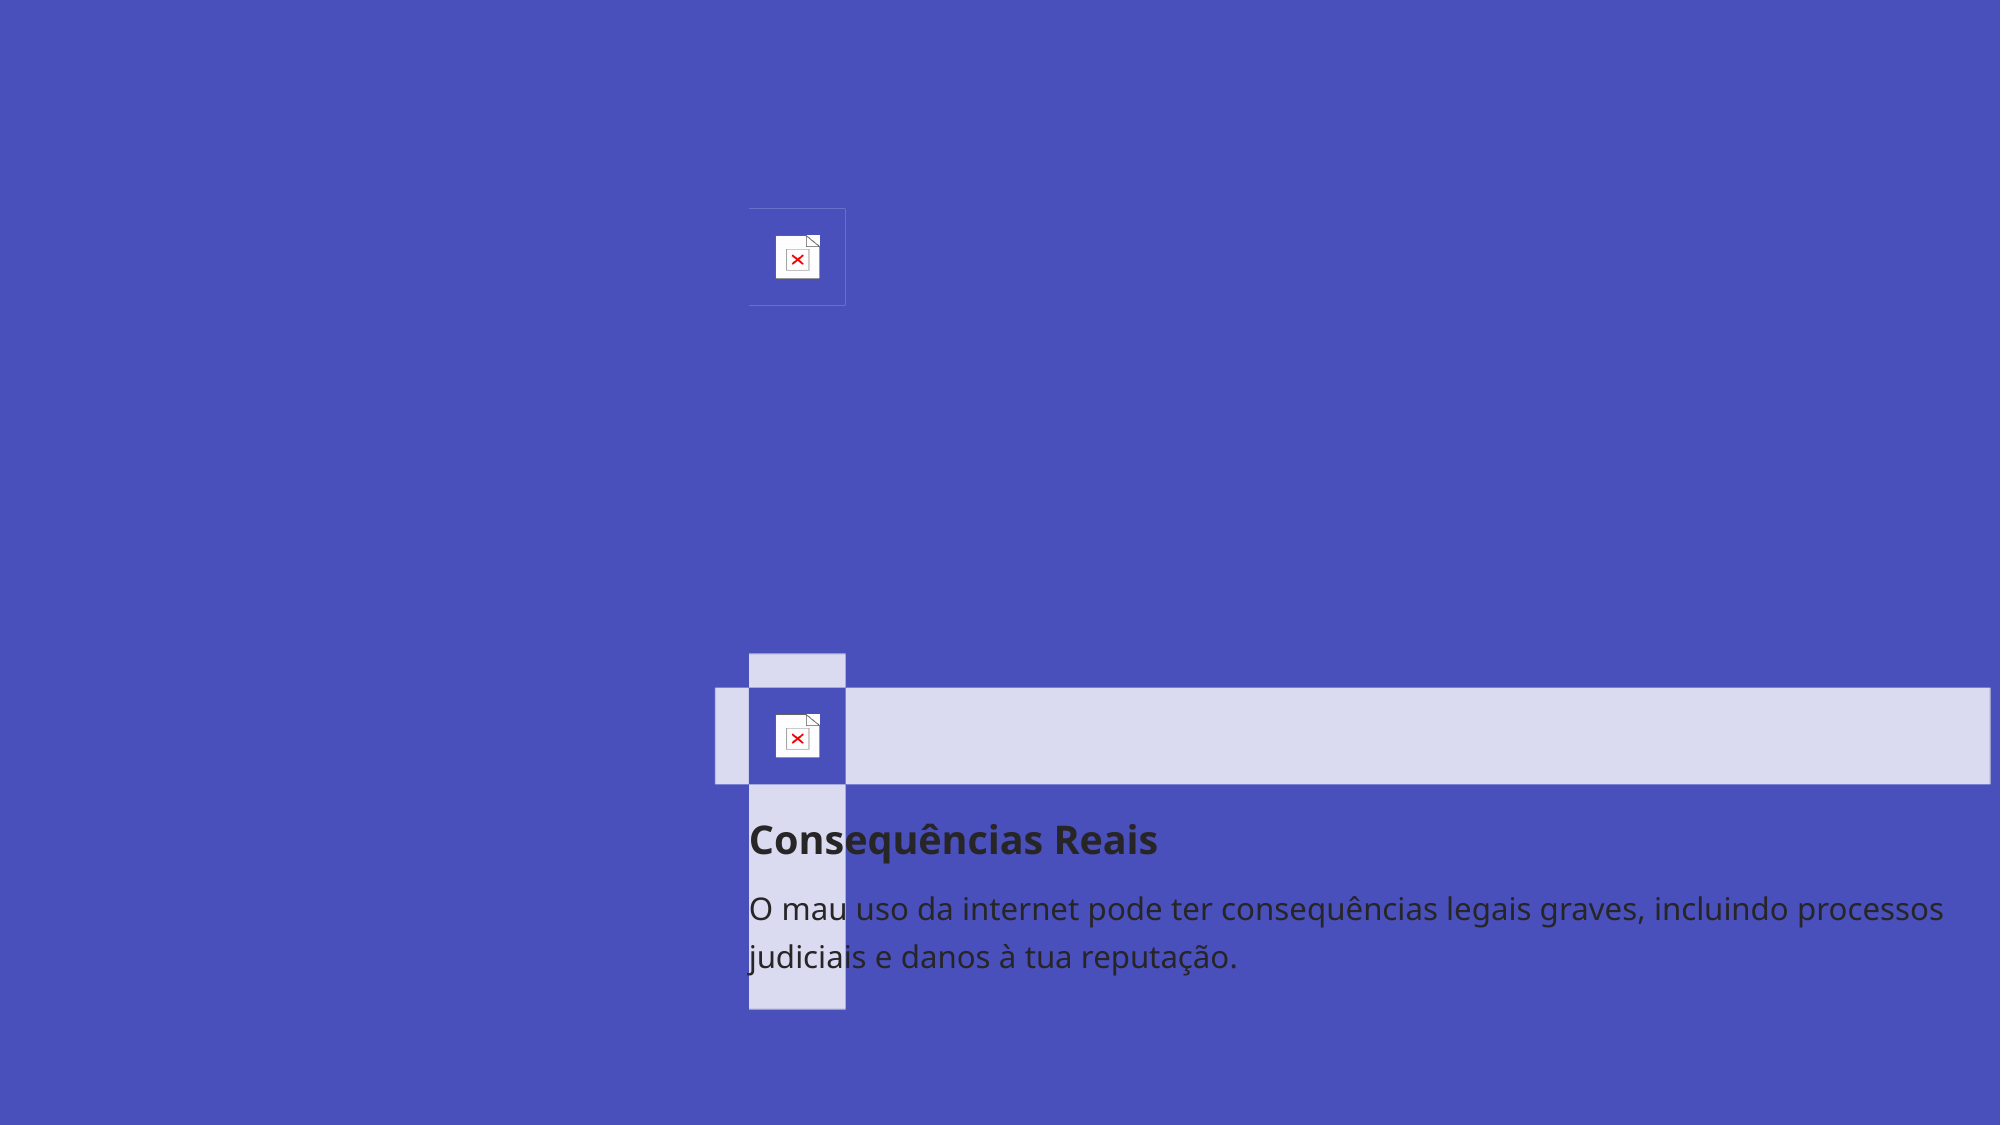

Uso Responsável da Internet
Respeita os Outros
Ética Digital
Trata as pessoas online como gostarias de ser tratado. Palavras na internet têm o mesmo impacto que pessoalmente.
Não copies trabalhos alheios, respeita direitos de autor e dá crédito quando usas conteúdo de outros.
Consequências Reais
O mau uso da internet pode ter consequências legais graves, incluindo processos judiciais e danos à tua reputação.